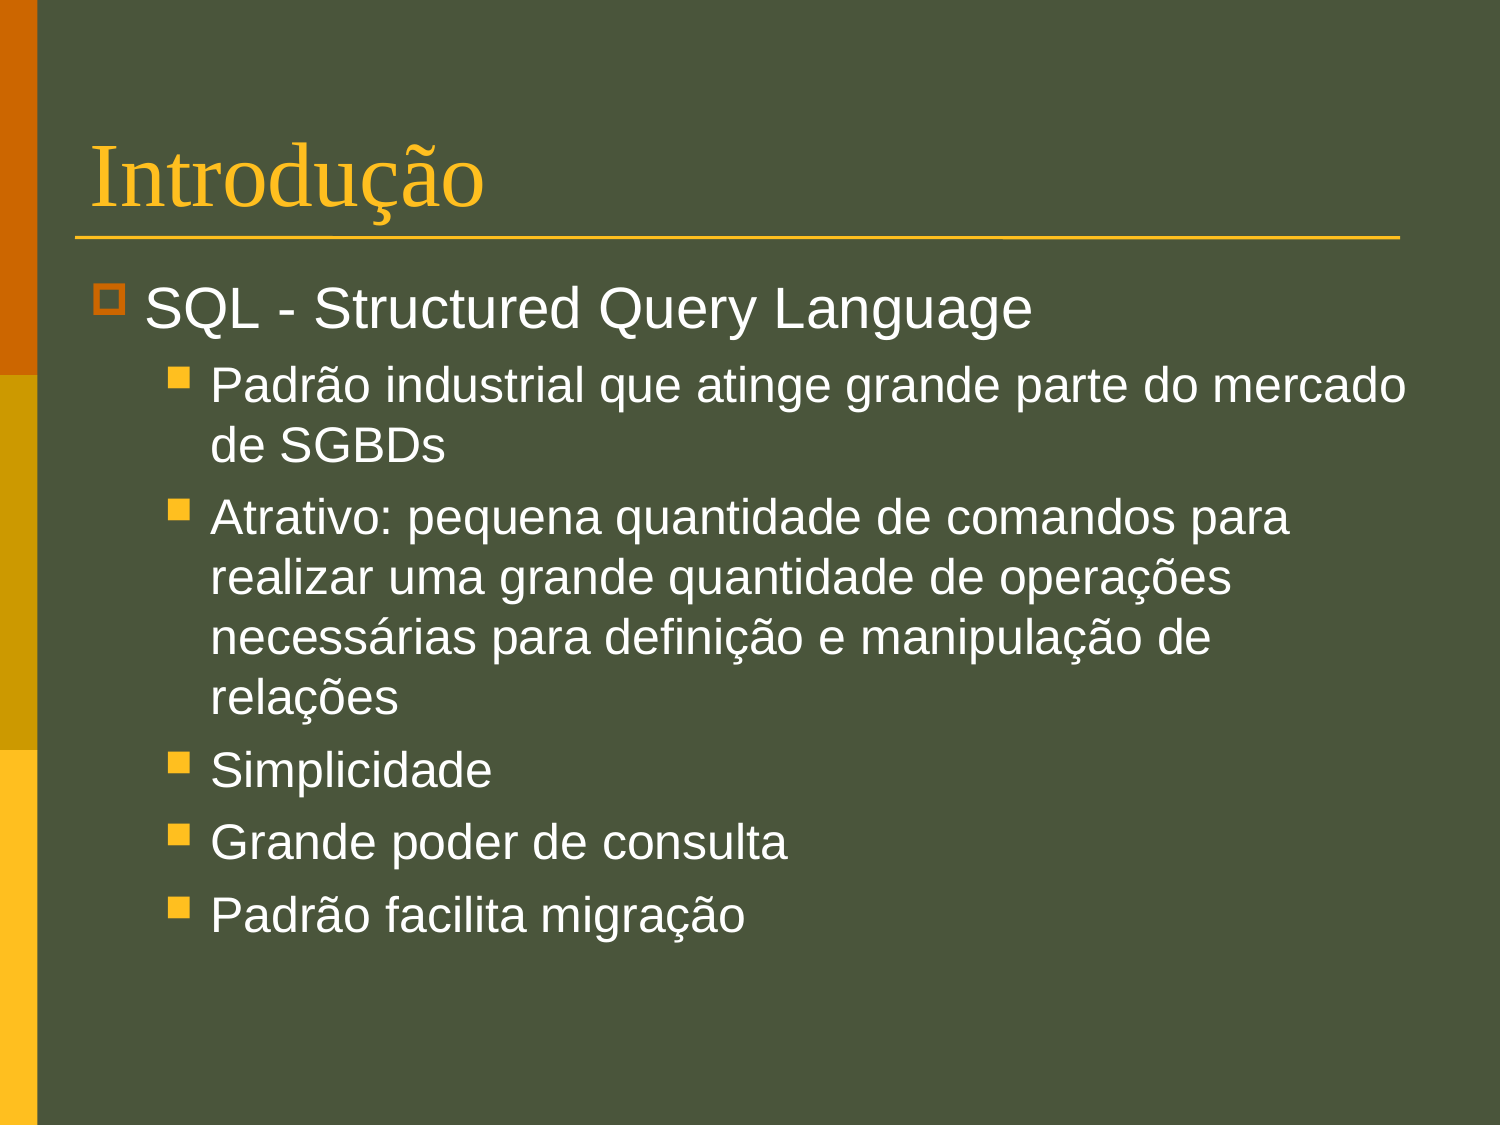

# Introdução
SQL - Structured Query Language
Padrão industrial que atinge grande parte do mercado de SGBDs
Atrativo: pequena quantidade de comandos para realizar uma grande quantidade de operações necessárias para definição e manipulação de relações
Simplicidade
Grande poder de consulta
Padrão facilita migração